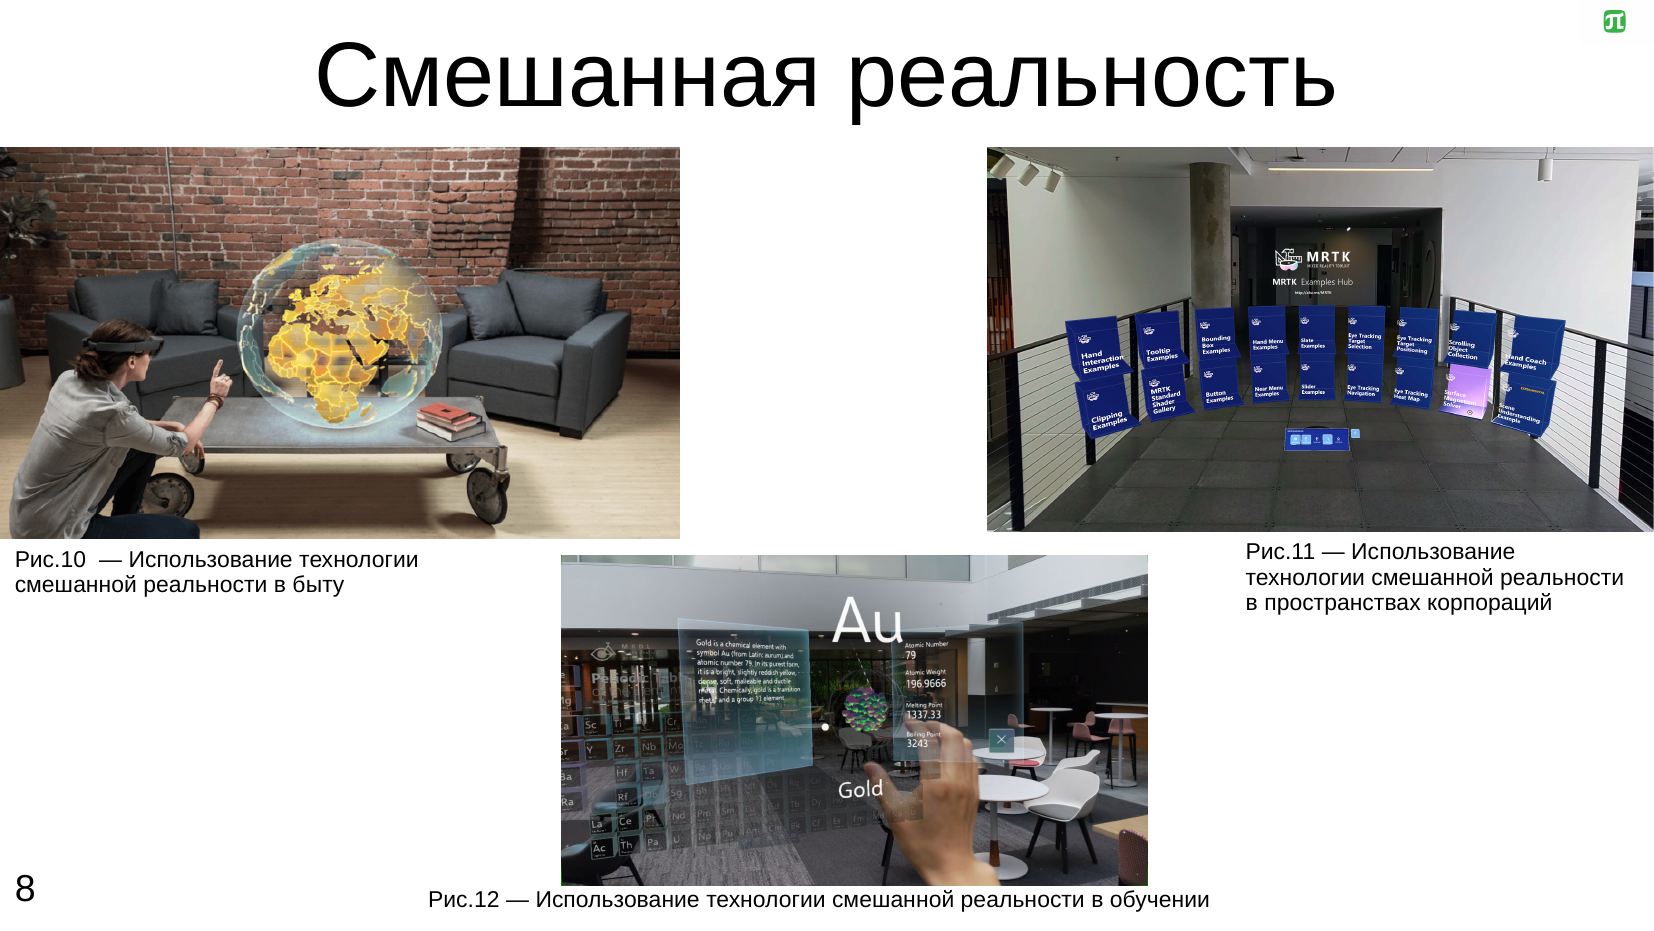

# Смешанная реальность
Рис.11 — Использование технологии смешанной реальности в пространствах корпораций
Рис.10 — Использование технологии смешанной реальности в быту
Рис.12 — Использование технологии смешанной реальности в обучении